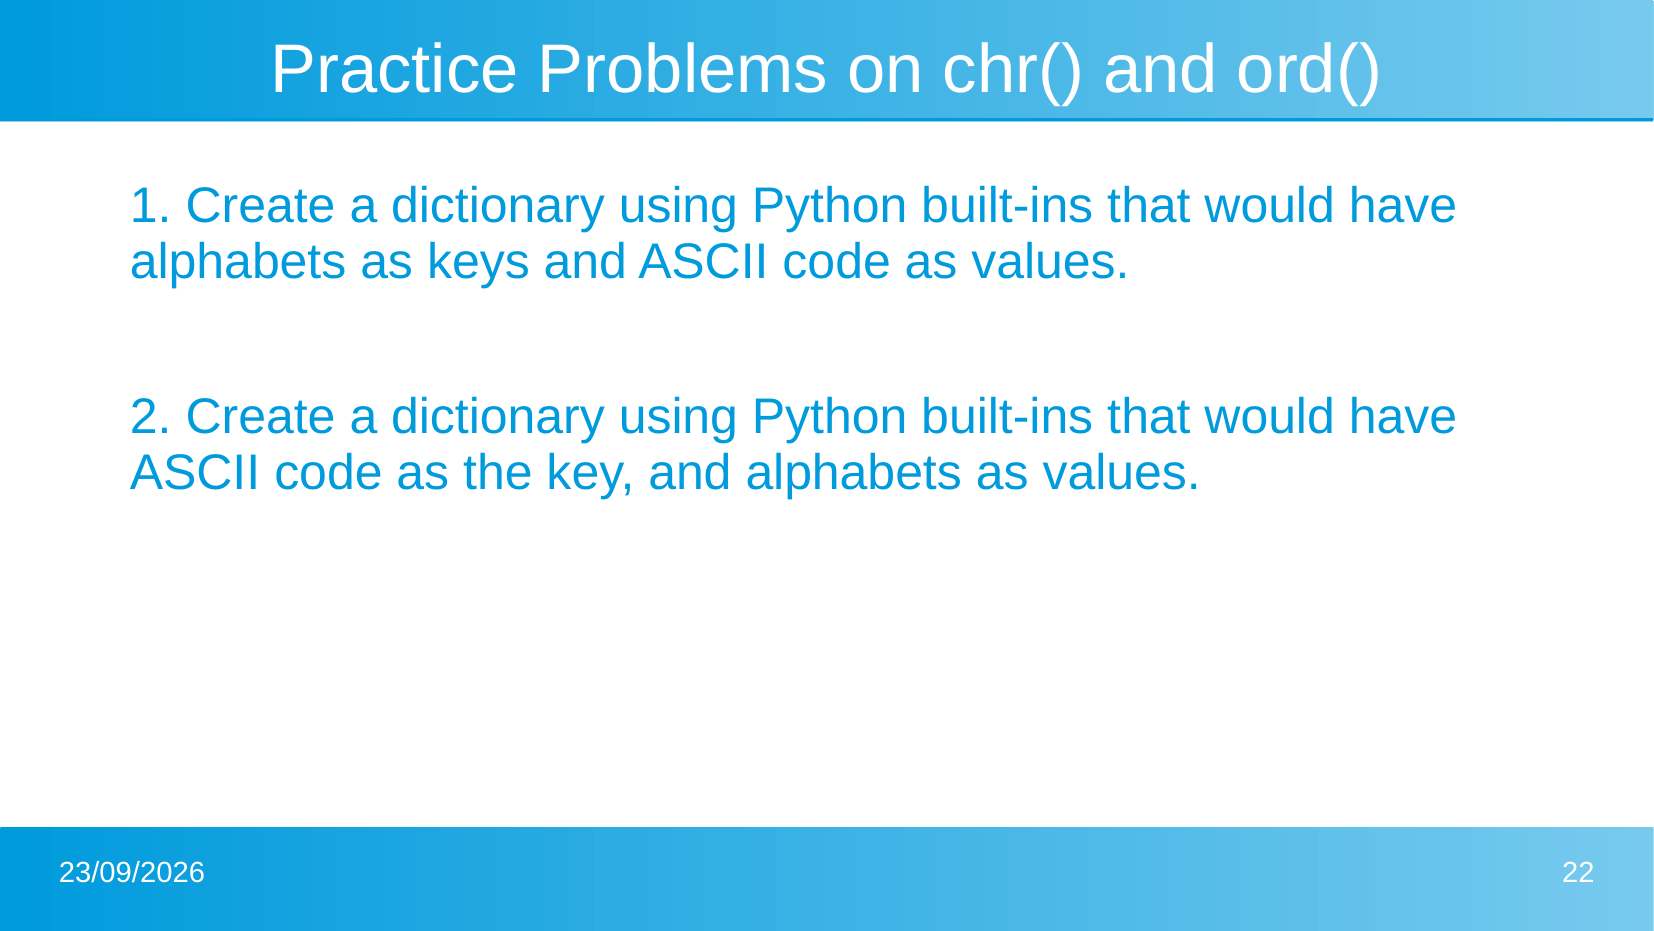

# Practice Problems on chr() and ord()
1. Create a dictionary using Python built-ins that would have alphabets as keys and ASCII code as values.
2. Create a dictionary using Python built-ins that would have ASCII code as the key, and alphabets as values.
22